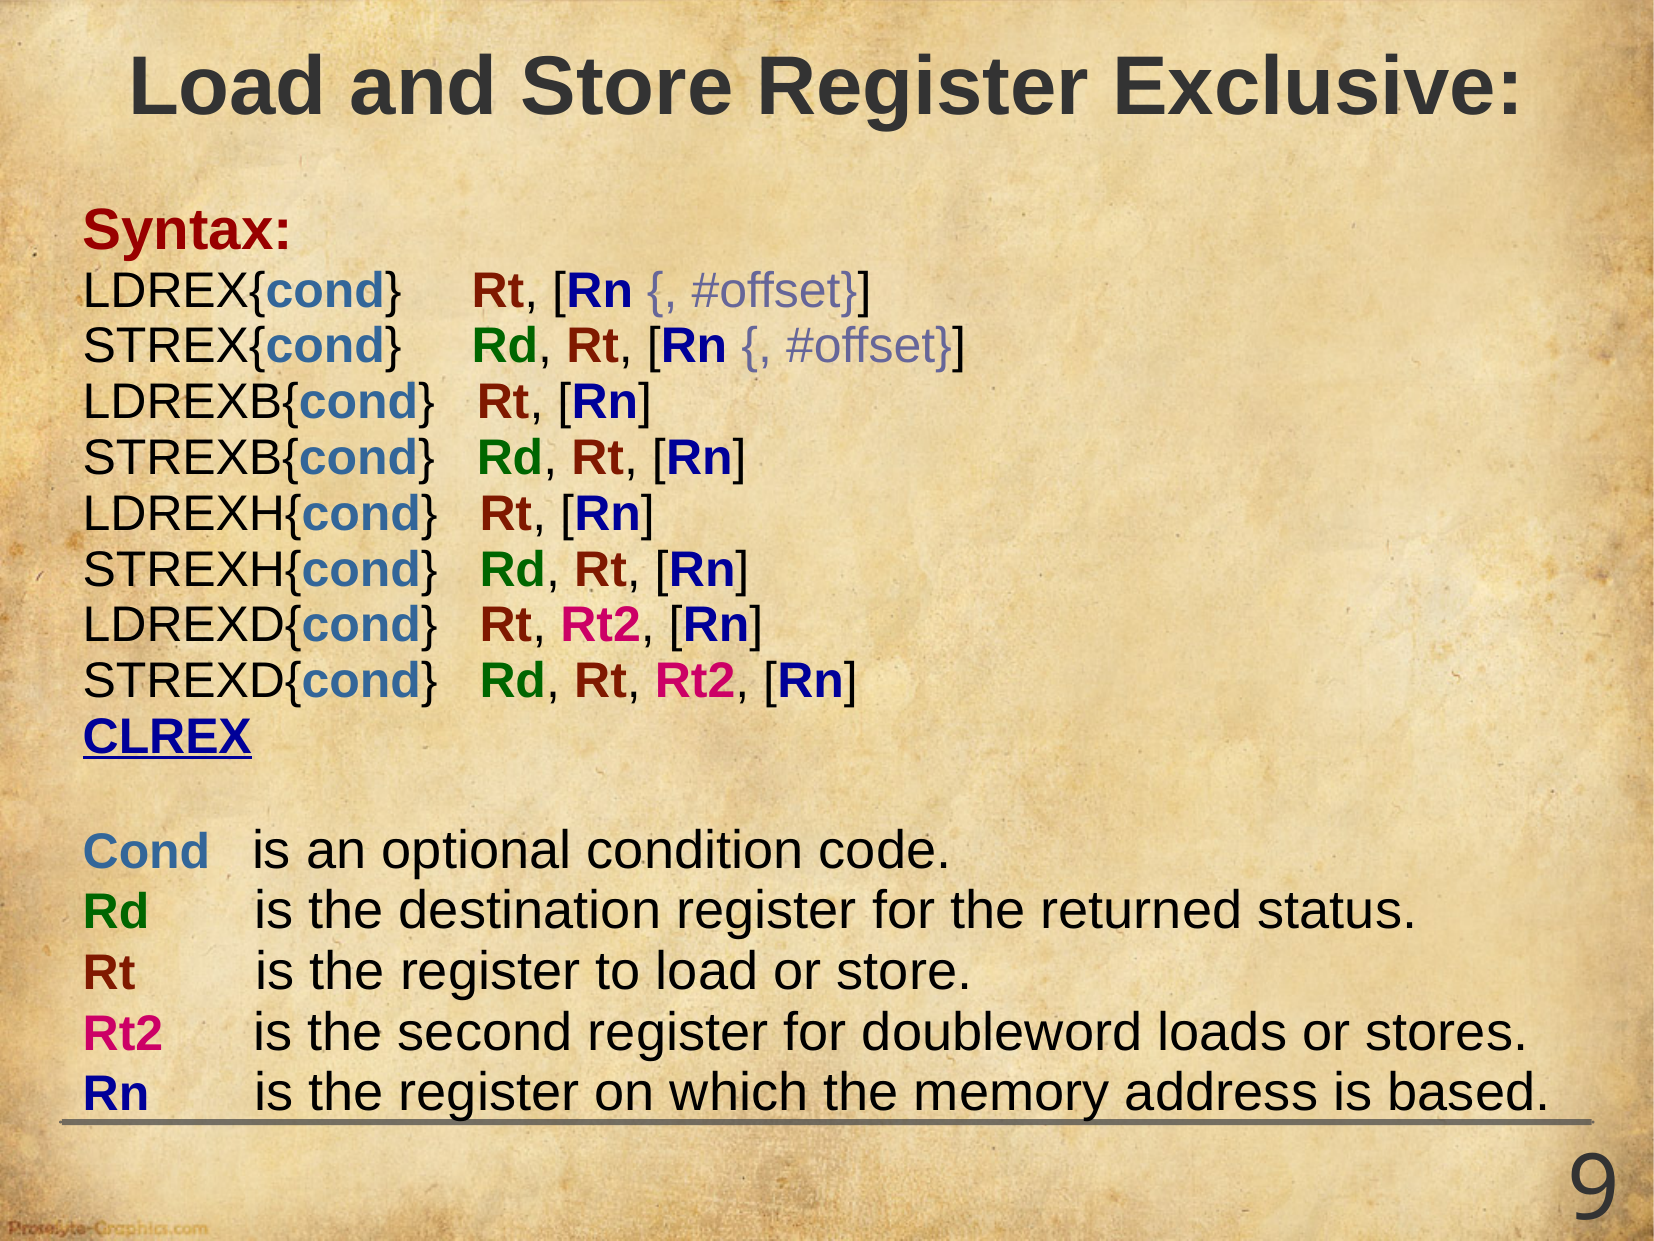

# Load and Store Register Exclusive:
Syntax:
LDREX{cond} Rt, [Rn {, #offset}]
STREX{cond} Rd, Rt, [Rn {, #offset}]
LDREXB{cond} Rt, [Rn]
STREXB{cond} Rd, Rt, [Rn]
LDREXH{cond} Rt, [Rn]
STREXH{cond} Rd, Rt, [Rn]
LDREXD{cond} Rt, Rt2, [Rn]
STREXD{cond} Rd, Rt, Rt2, [Rn]
CLREX
Сond is an optional condition code.
Rd is the destination register for the returned status.
Rt is the register to load or store.
Rt2 is the second register for doubleword loads or stores.
Rn is the register on which the memory address is based.